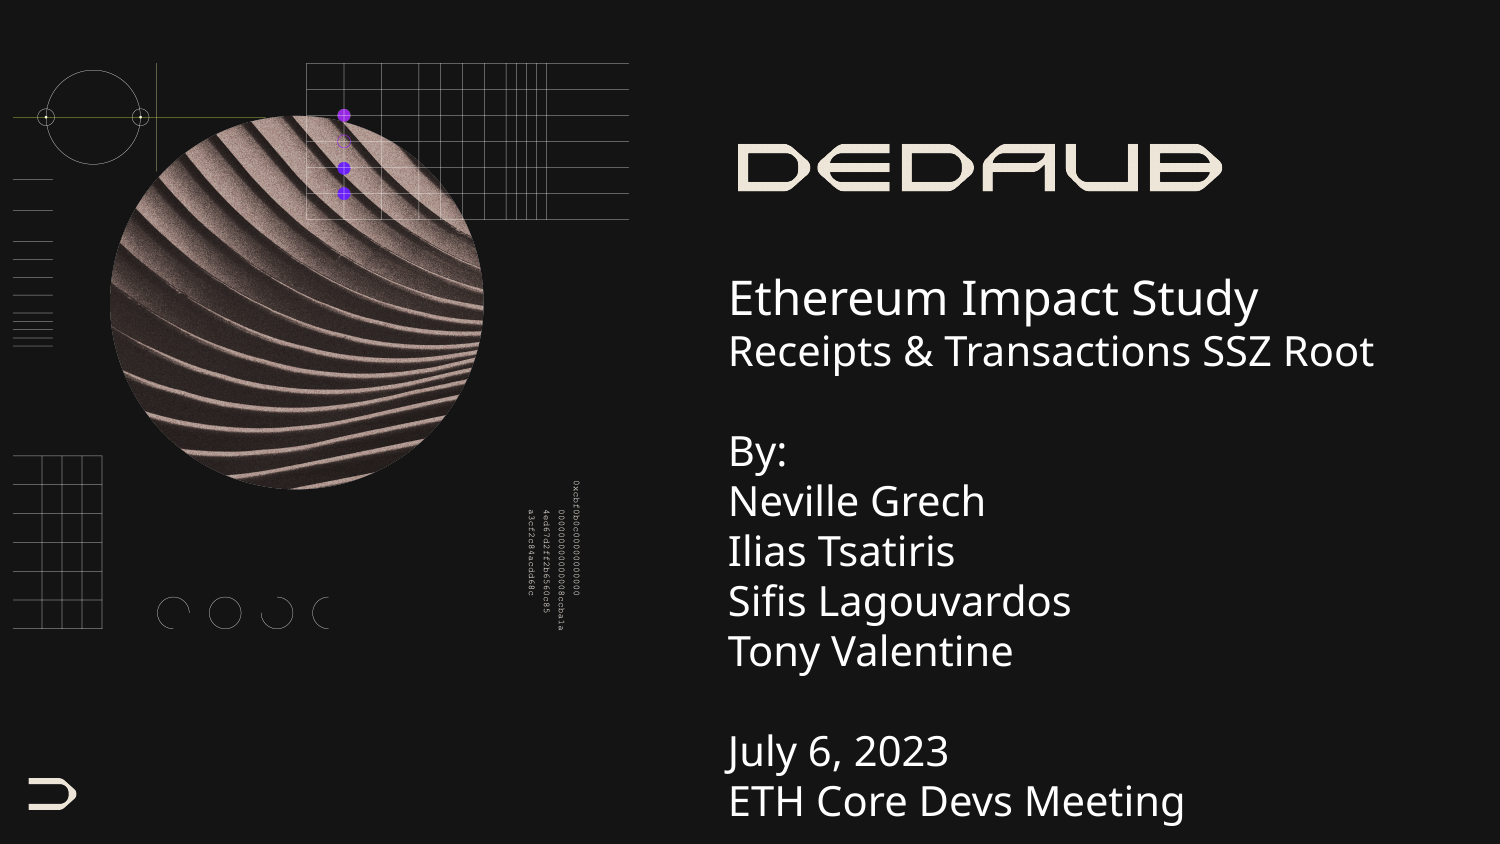

# Ethereum Impact Study
Receipts & Transactions SSZ Root
By:
Neville Grech
Ilias Tsatiris
Sifis Lagouvardos
Tony Valentine
July 6, 2023
ETH Core Devs Meeting